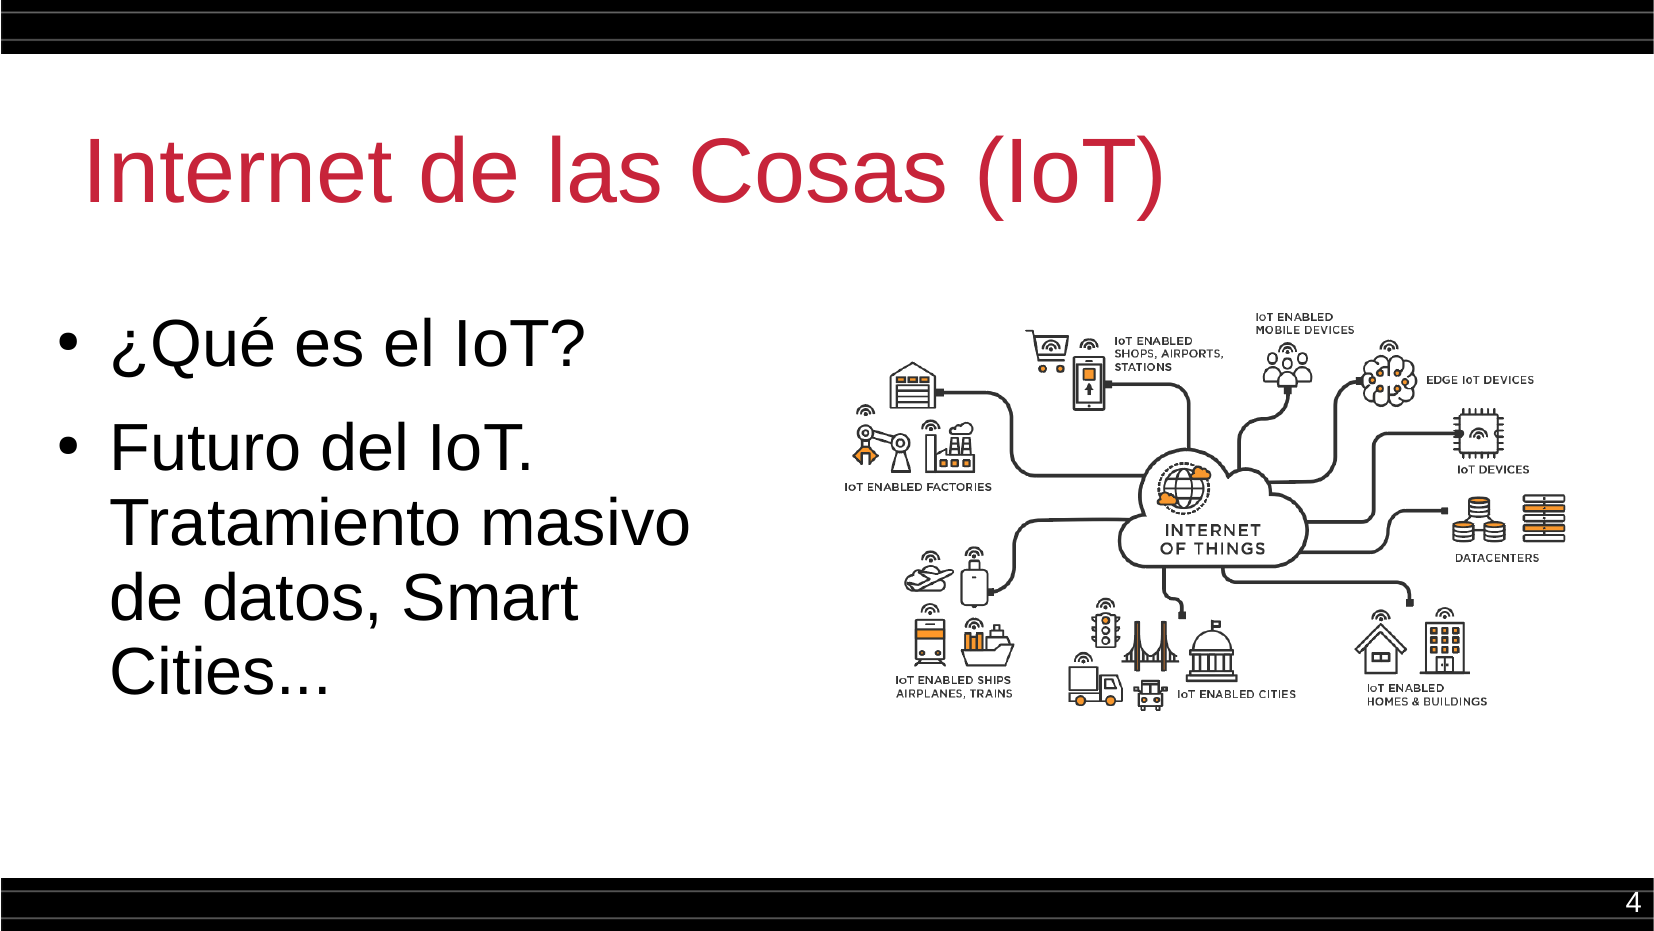

# Internet de las Cosas (IoT)
¿Qué es el IoT?
Futuro del IoT. Tratamiento masivo de datos, Smart Cities...